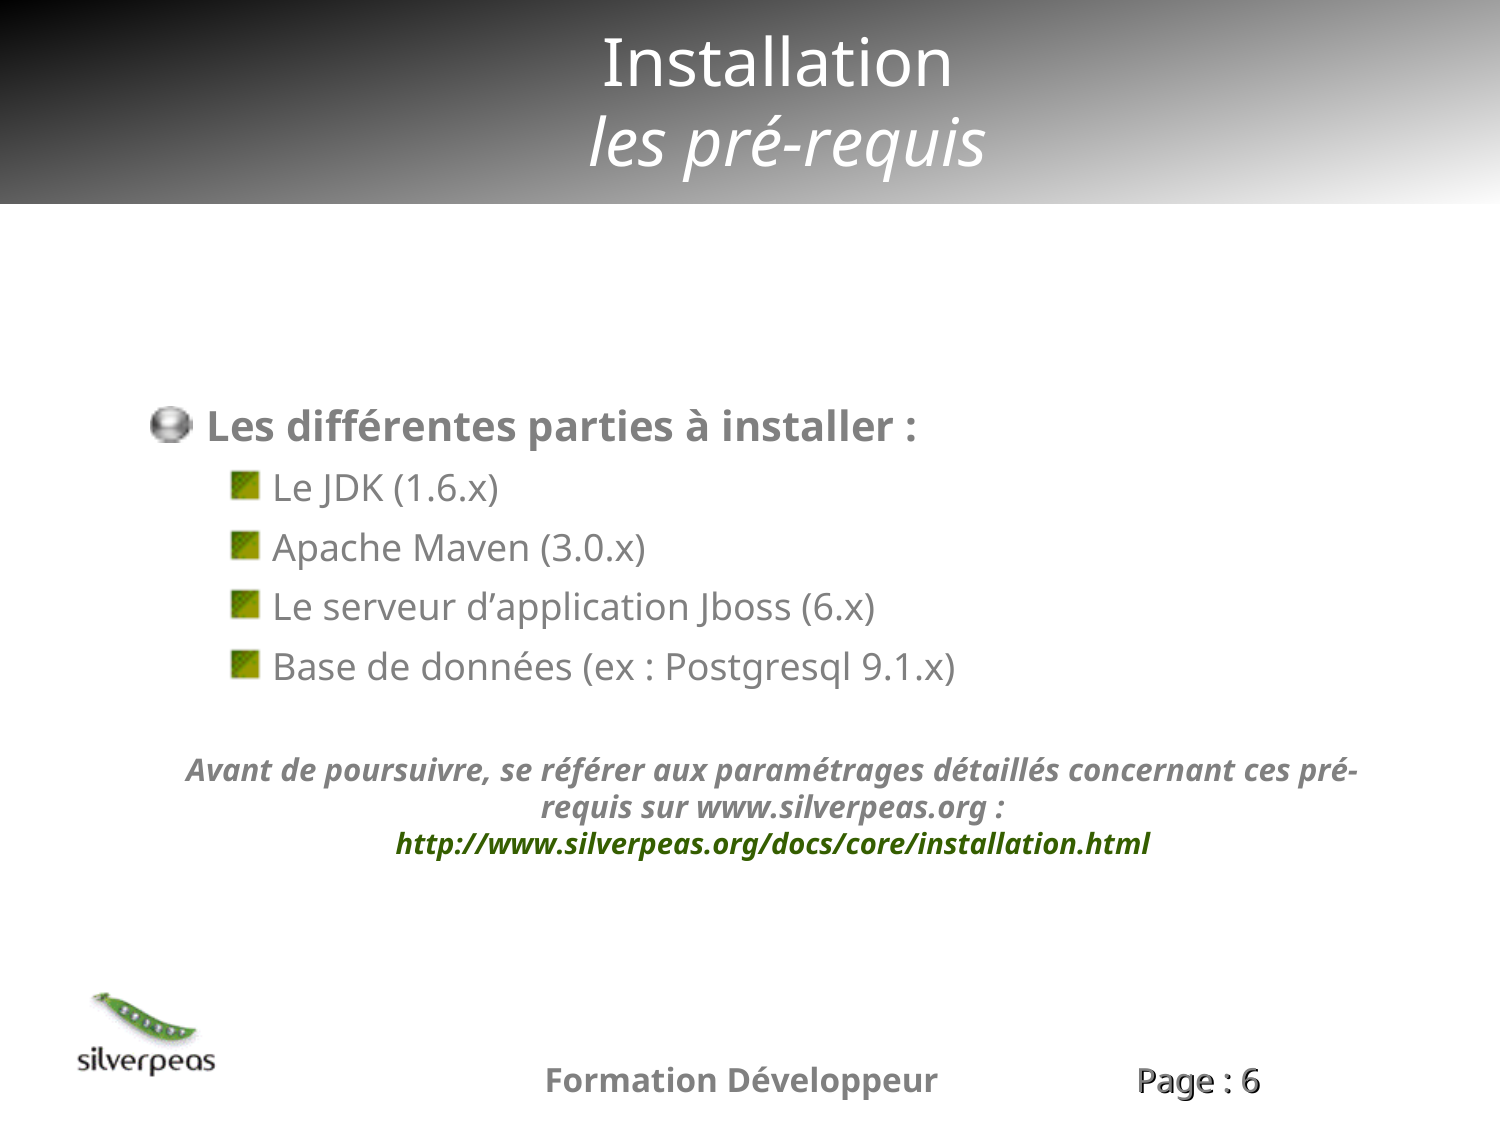

# Installation les pré-requis
Les différentes parties à installer :
Le JDK (1.6.x)
Apache Maven (3.0.x)
Le serveur d’application Jboss (6.x)
Base de données (ex : Postgresql 9.1.x)
Avant de poursuivre, se référer aux paramétrages détaillés concernant ces pré-requis sur www.silverpeas.org :
http://www.silverpeas.org/docs/core/installation.html